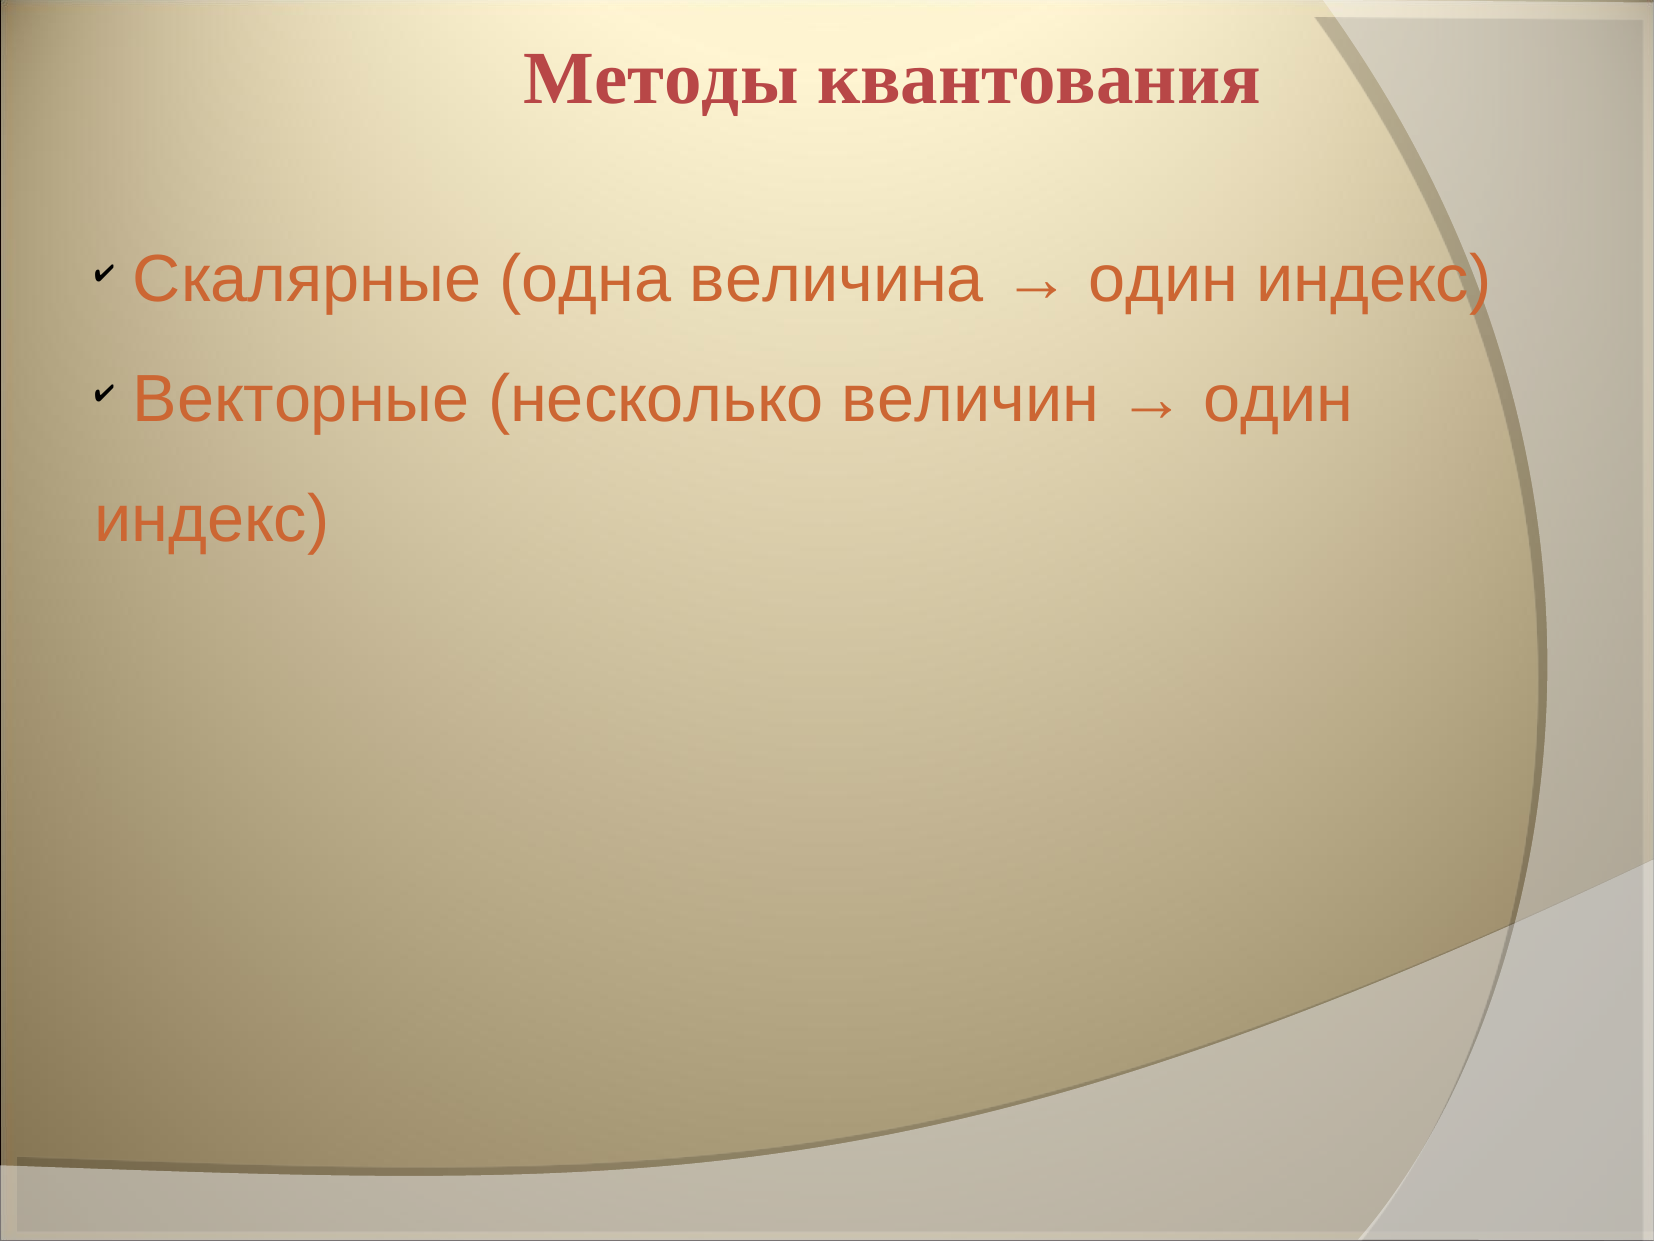

Методы квантования
 Скалярные (одна величина → один индекс)
 Векторные (несколько величин → один индекс)